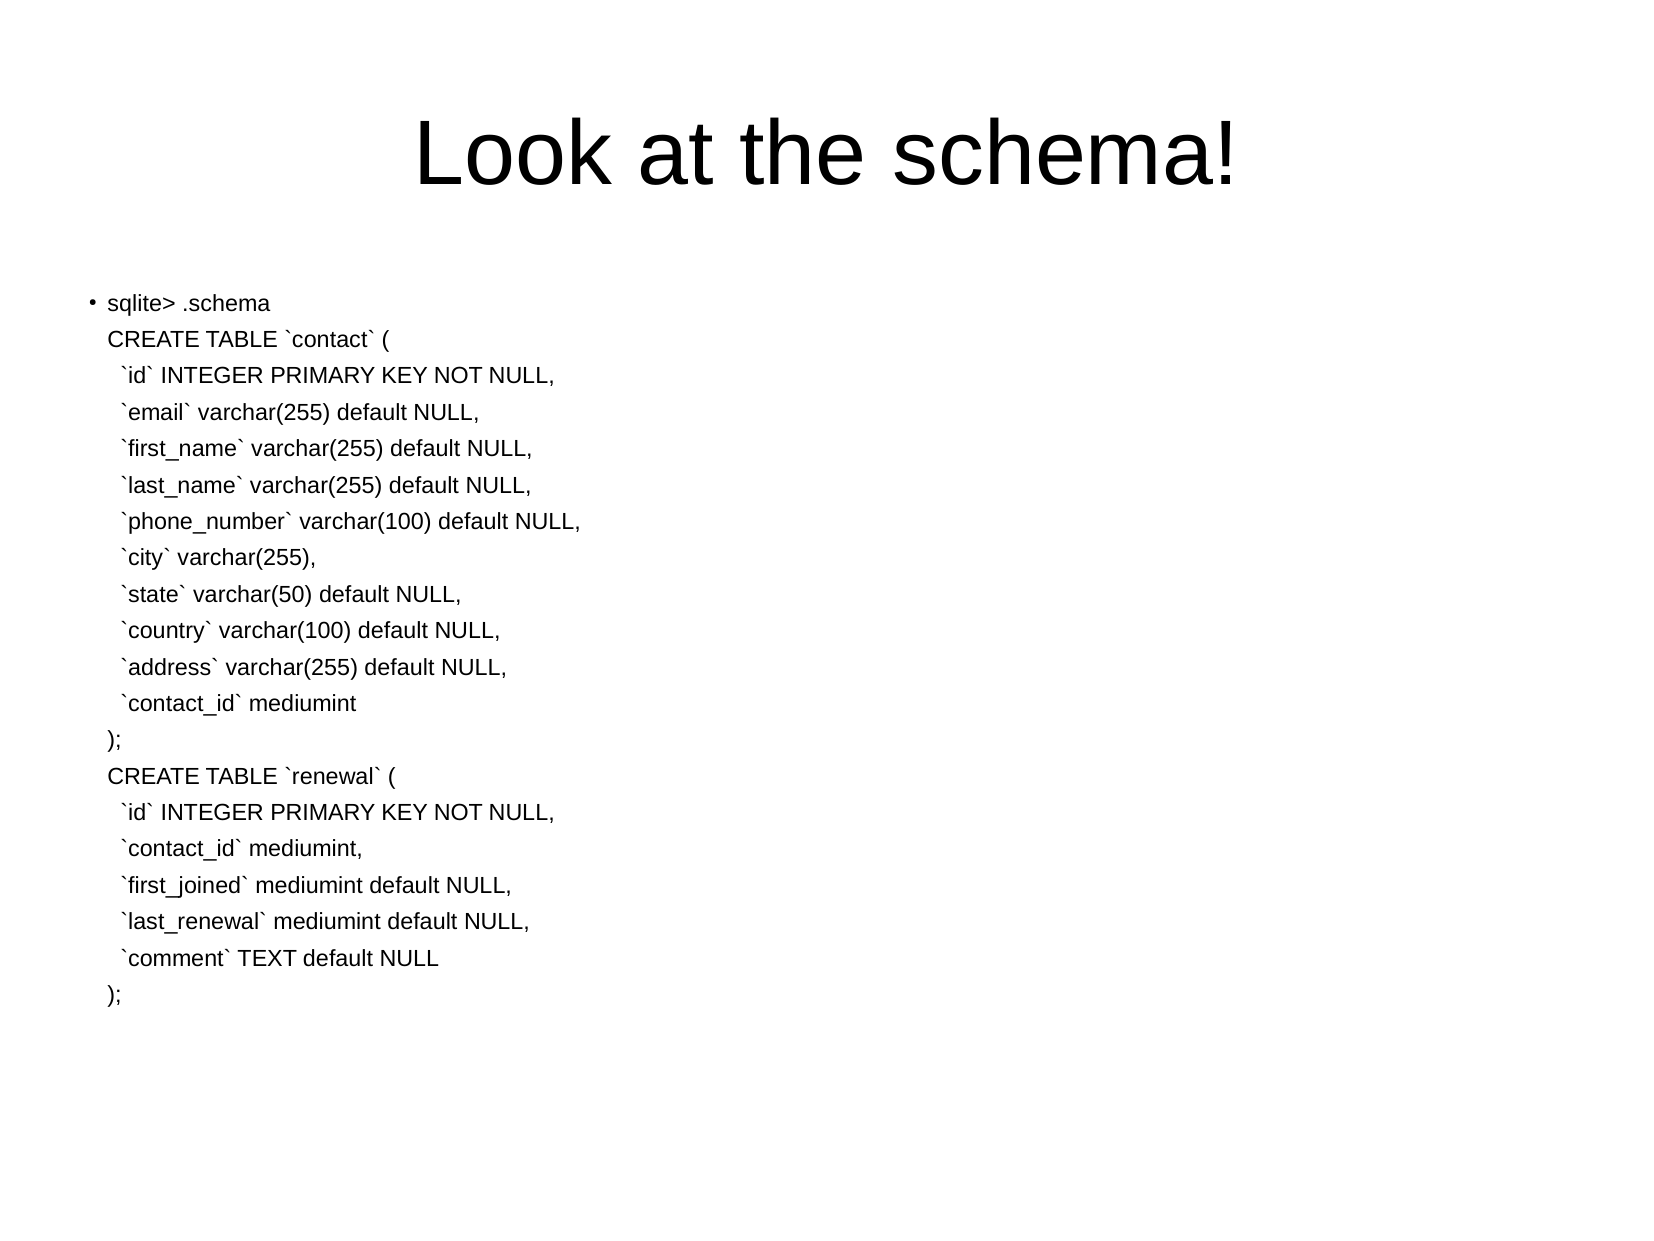

# Look at the schema!
sqlite> .schema
CREATE TABLE `contact` (
 `id` INTEGER PRIMARY KEY NOT NULL,
 `email` varchar(255) default NULL,
 `first_name` varchar(255) default NULL,
 `last_name` varchar(255) default NULL,
 `phone_number` varchar(100) default NULL,
 `city` varchar(255),
 `state` varchar(50) default NULL,
 `country` varchar(100) default NULL,
 `address` varchar(255) default NULL,
 `contact_id` mediumint
);
CREATE TABLE `renewal` (
 `id` INTEGER PRIMARY KEY NOT NULL,
 `contact_id` mediumint,
 `first_joined` mediumint default NULL,
 `last_renewal` mediumint default NULL,
 `comment` TEXT default NULL
);